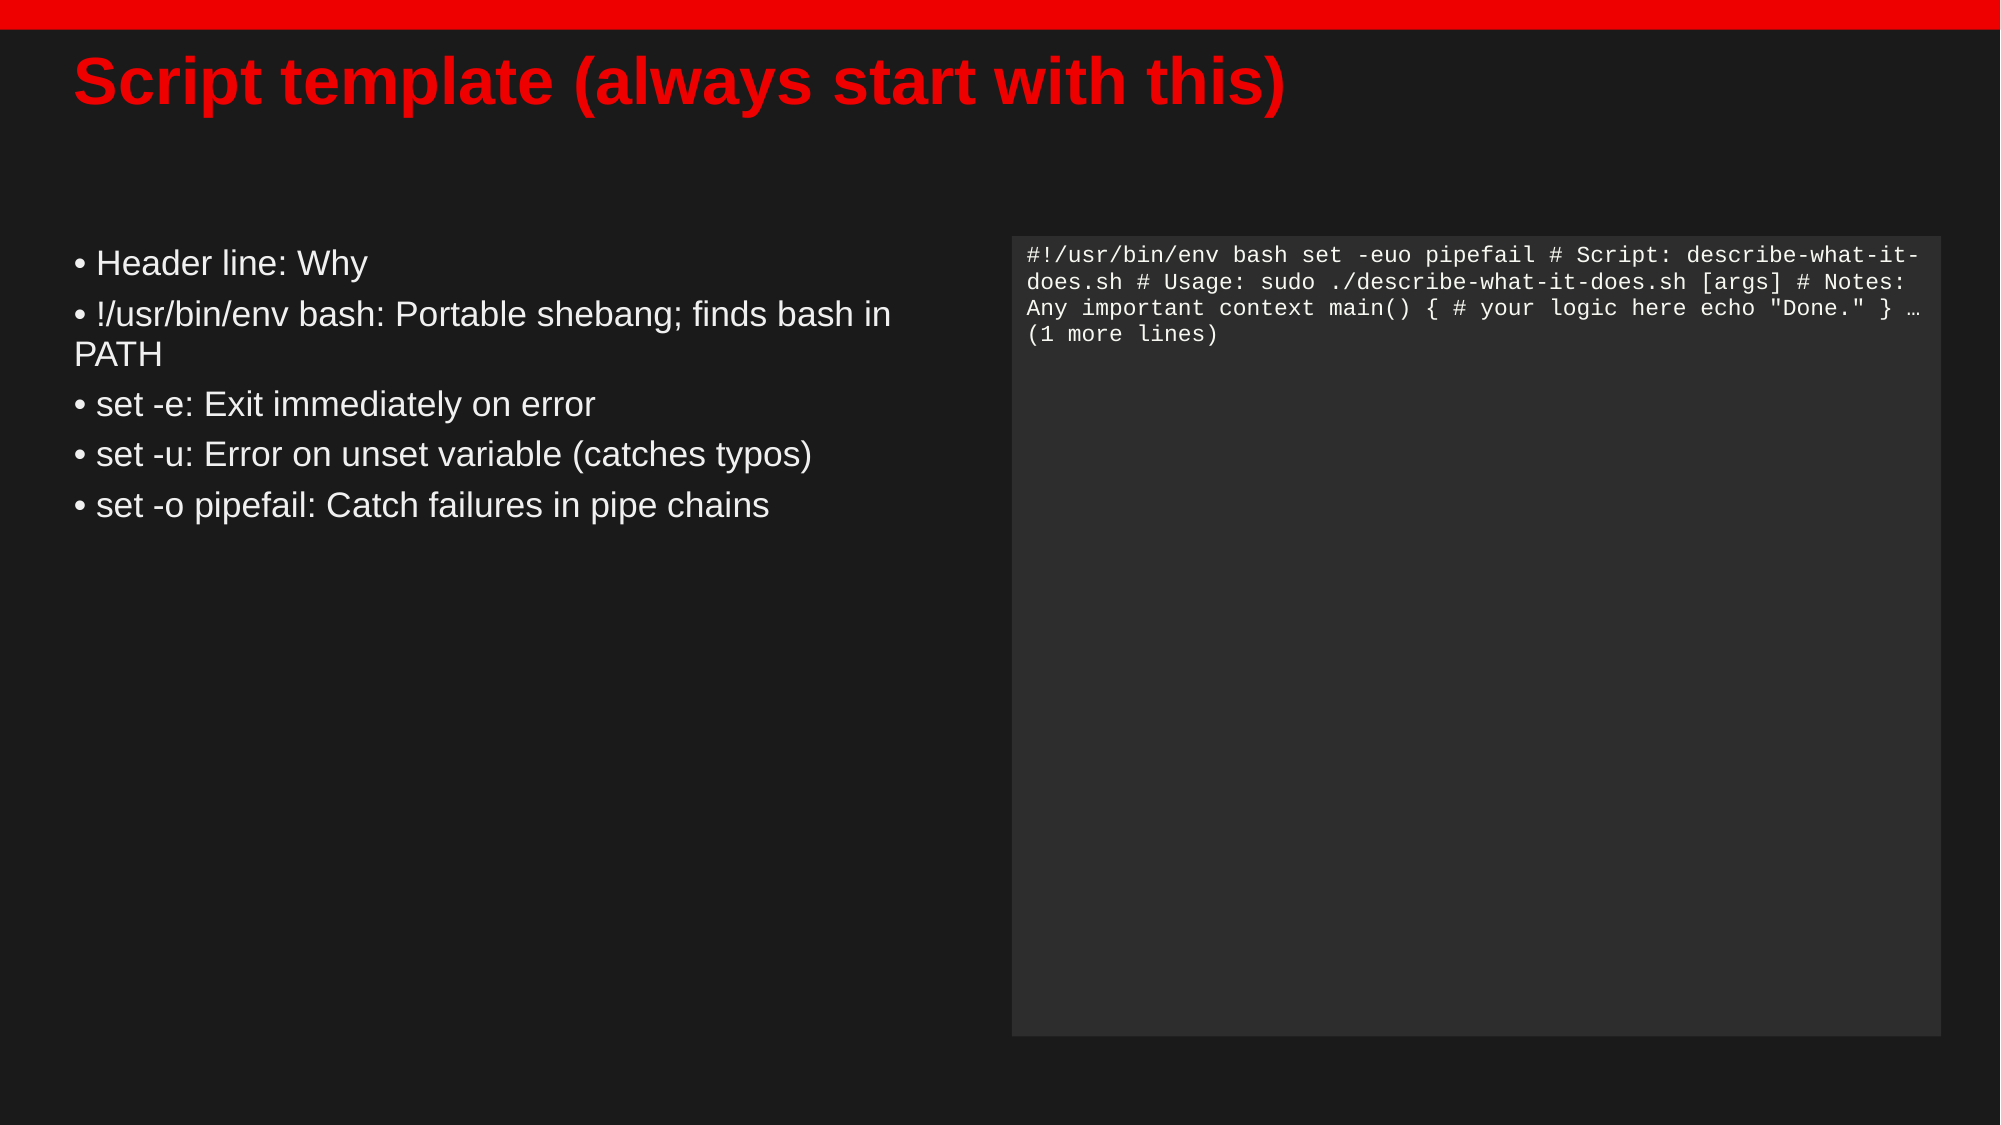

Script template (always start with this)
• Header line: Why
• !/usr/bin/env bash: Portable shebang; finds bash in PATH
• set -e: Exit immediately on error
• set -u: Error on unset variable (catches typos)
• set -o pipefail: Catch failures in pipe chains
#!/usr/bin/env bash set -euo pipefail # Script: describe-what-it-does.sh # Usage: sudo ./describe-what-it-does.sh [args] # Notes: Any important context main() { # your logic here echo "Done." } … (1 more lines)